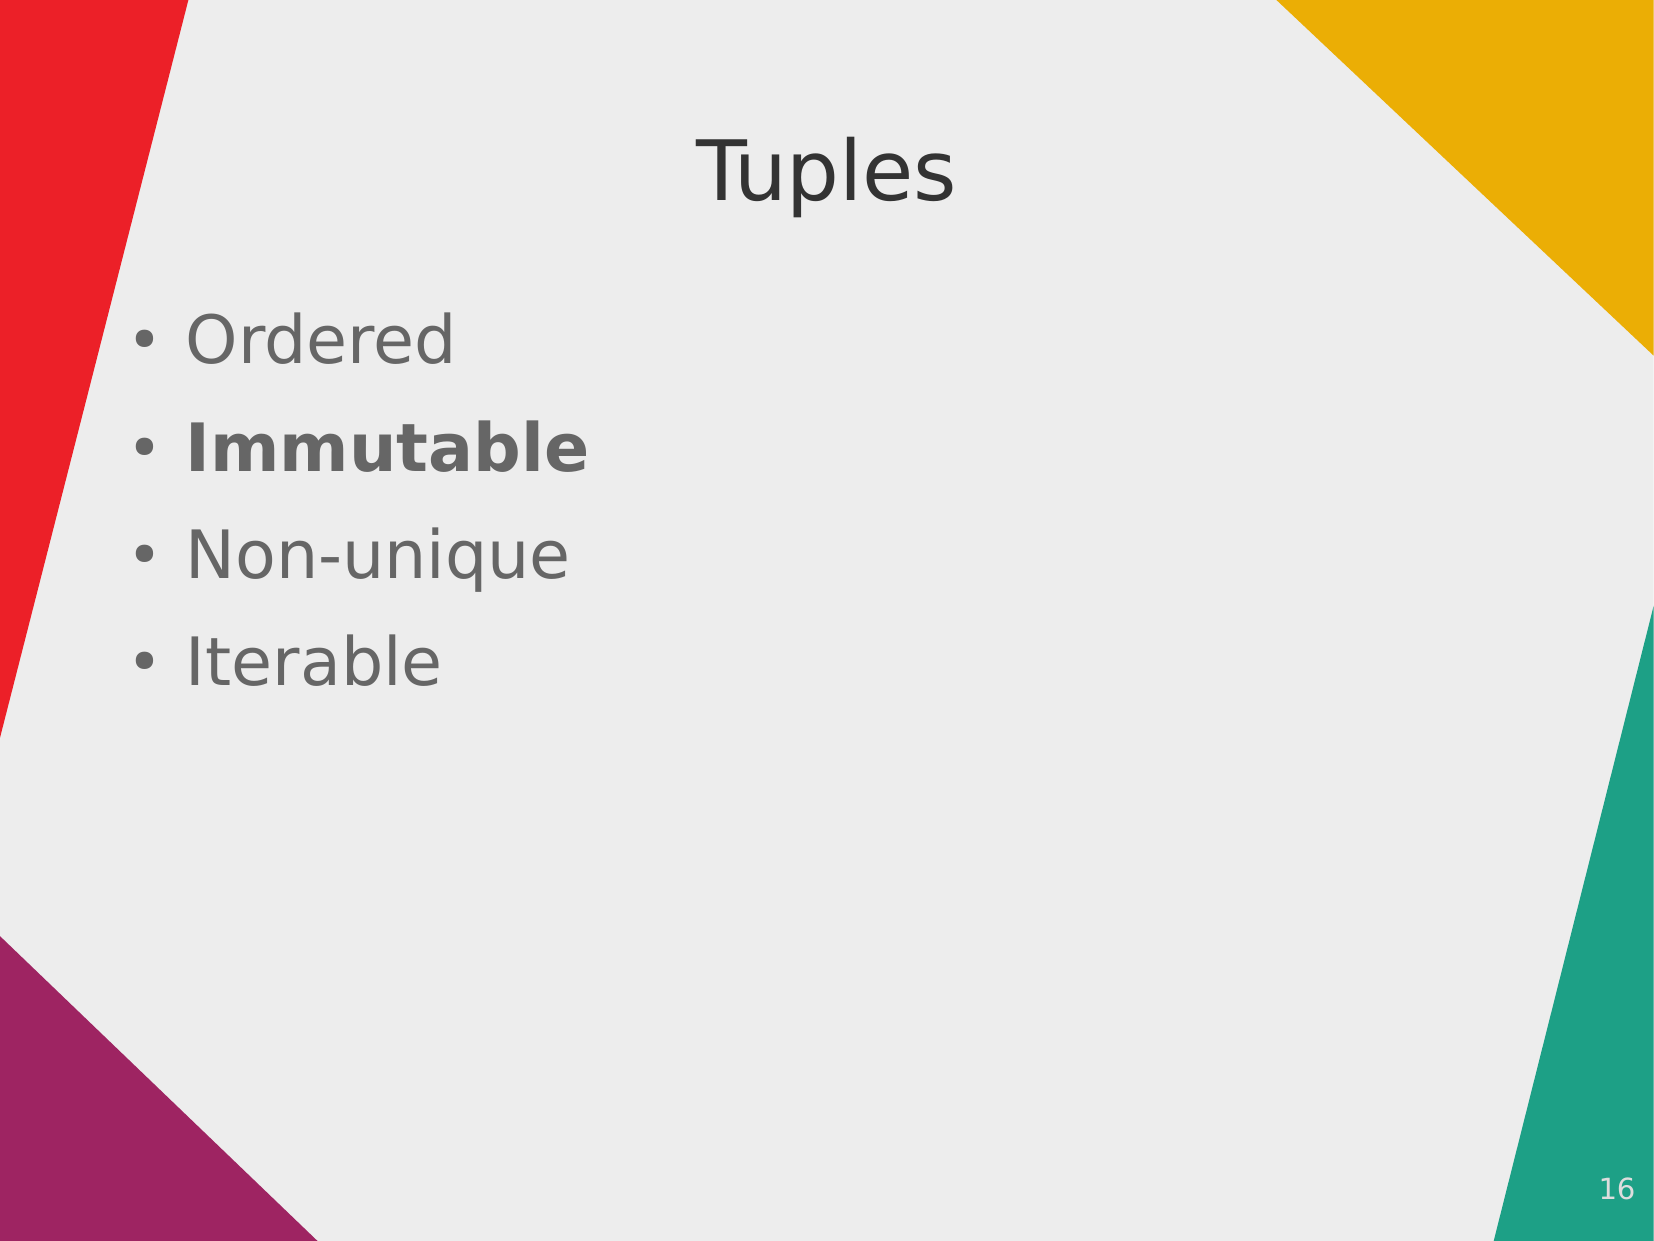

# Tuples
Ordered
Immutable
Non-unique
Iterable
16